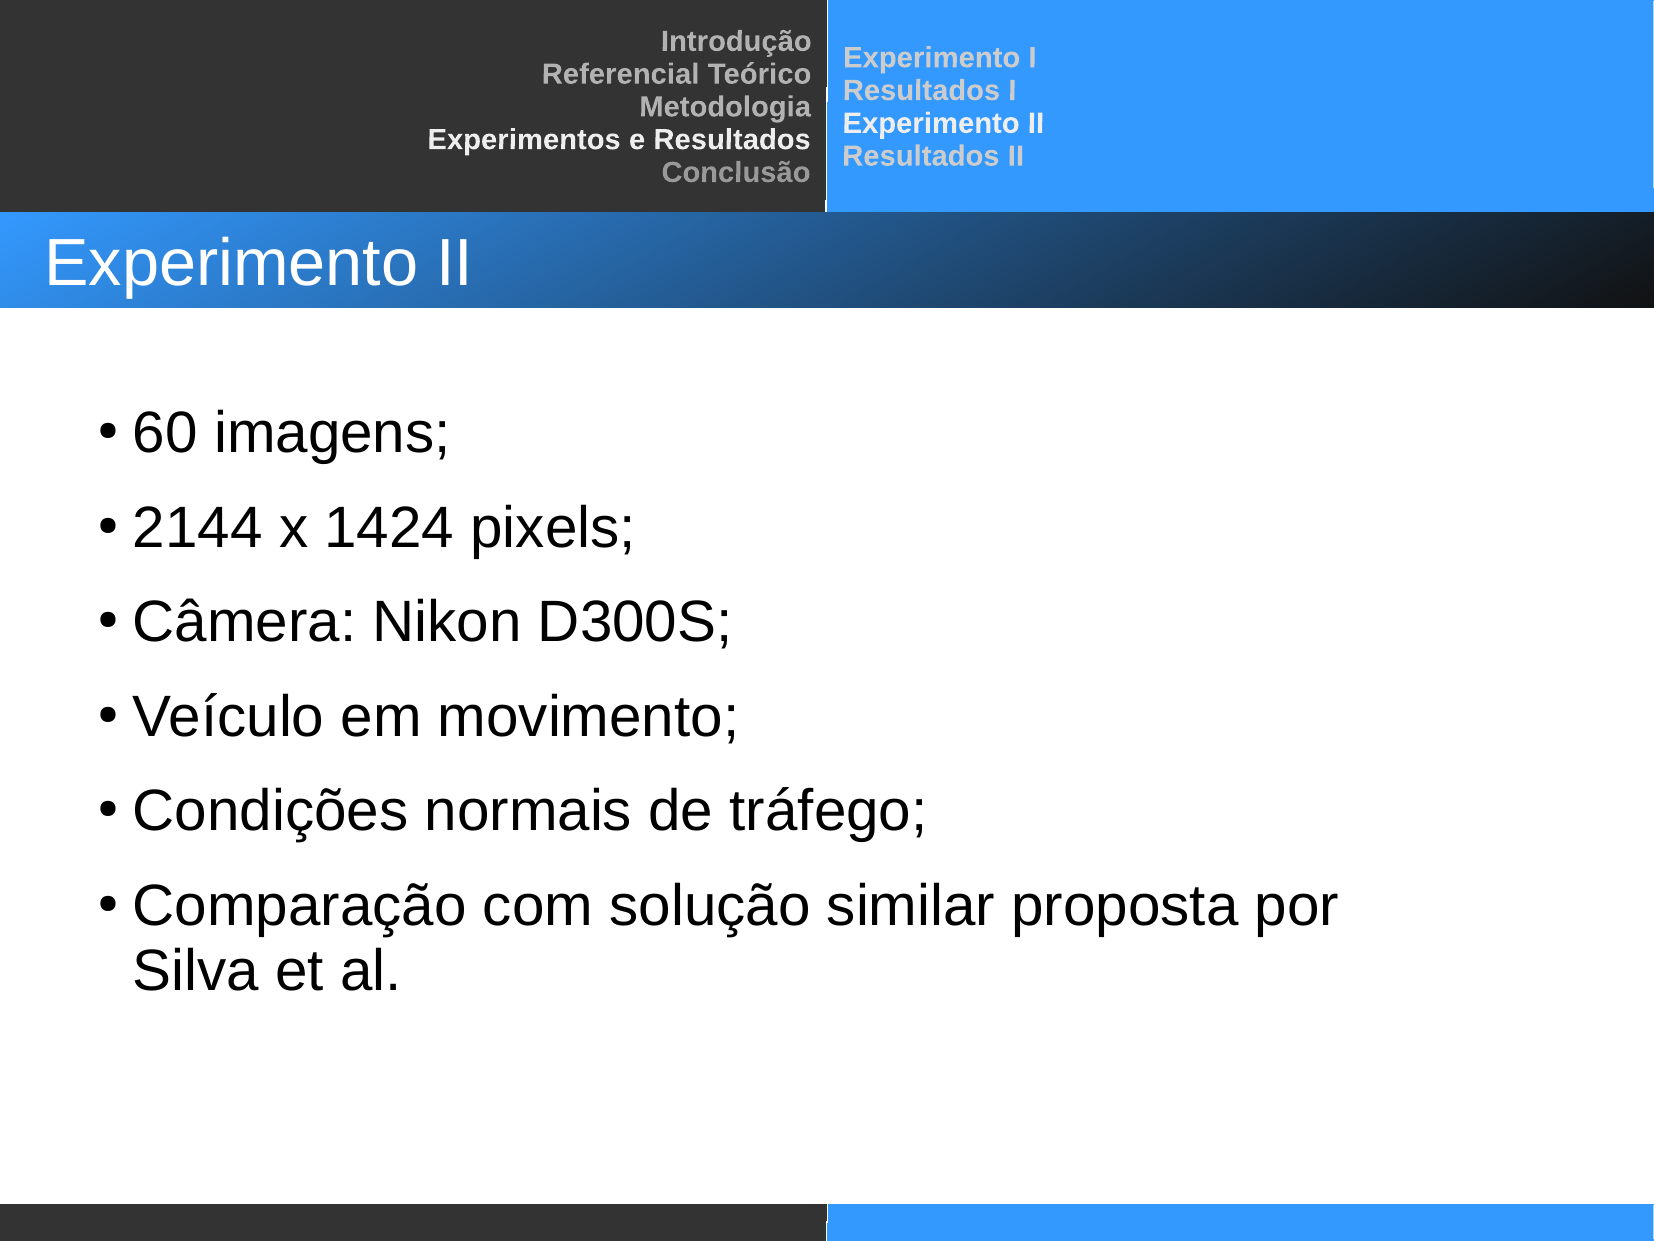

Introdução
Referencial Teórico
Metodologia
Experimentos e Resultados
Conclusão
Experimento I
Resultados I
Experimento II
Resultados II
Experimento II
60 imagens;
2144 x 1424 pixels;
Câmera: Nikon D300S;
Veículo em movimento;
Condições normais de tráfego;
Comparação com solução similar proposta por Silva et al.